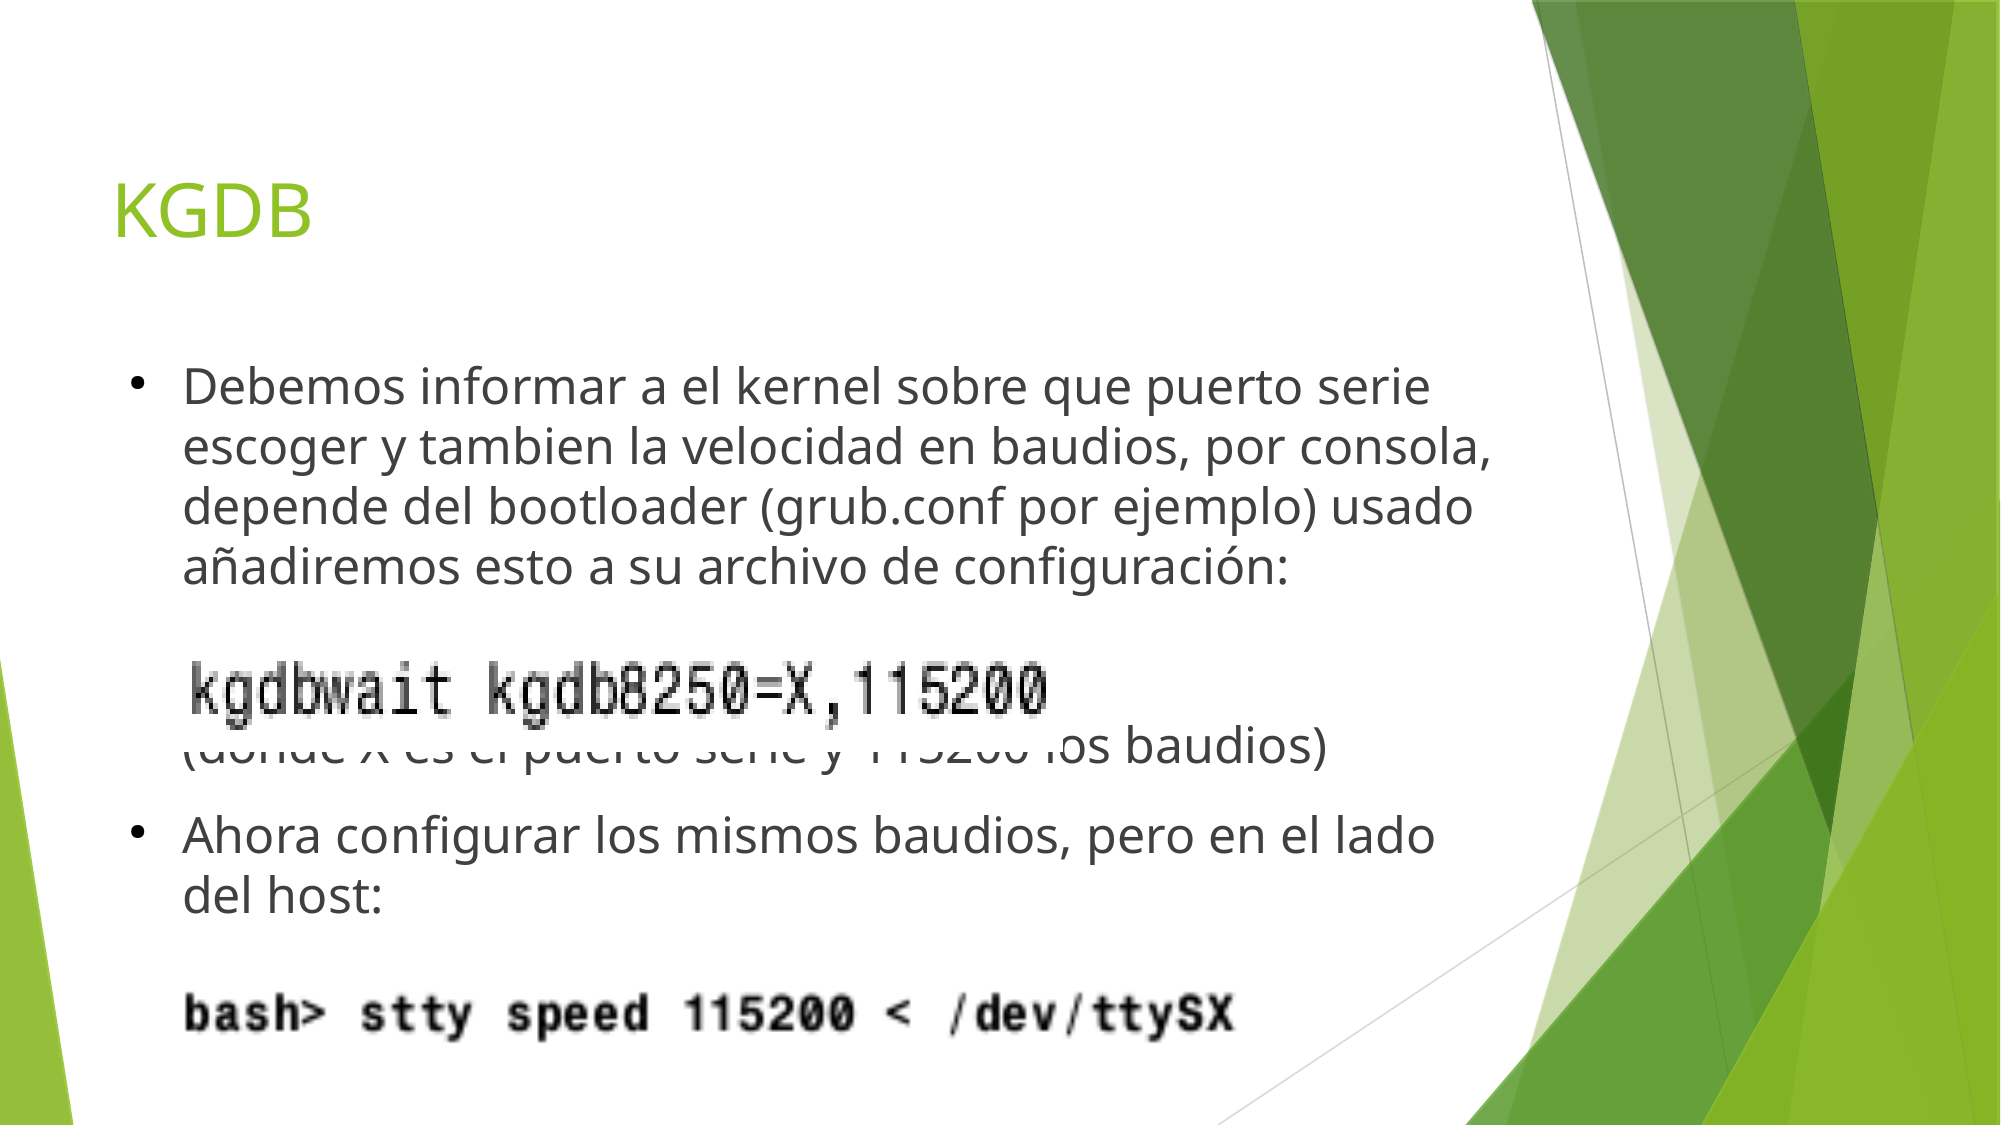

KGDB
# Debemos informar a el kernel sobre que puerto serie escoger y tambien la velocidad en baudios, por consola, depende del bootloader (grub.conf por ejemplo) usado añadiremos esto a su archivo de configuración:
(donde X es el puerto serie y 115200 los baudios)
Ahora configurar los mismos baudios, pero en el lado del host: